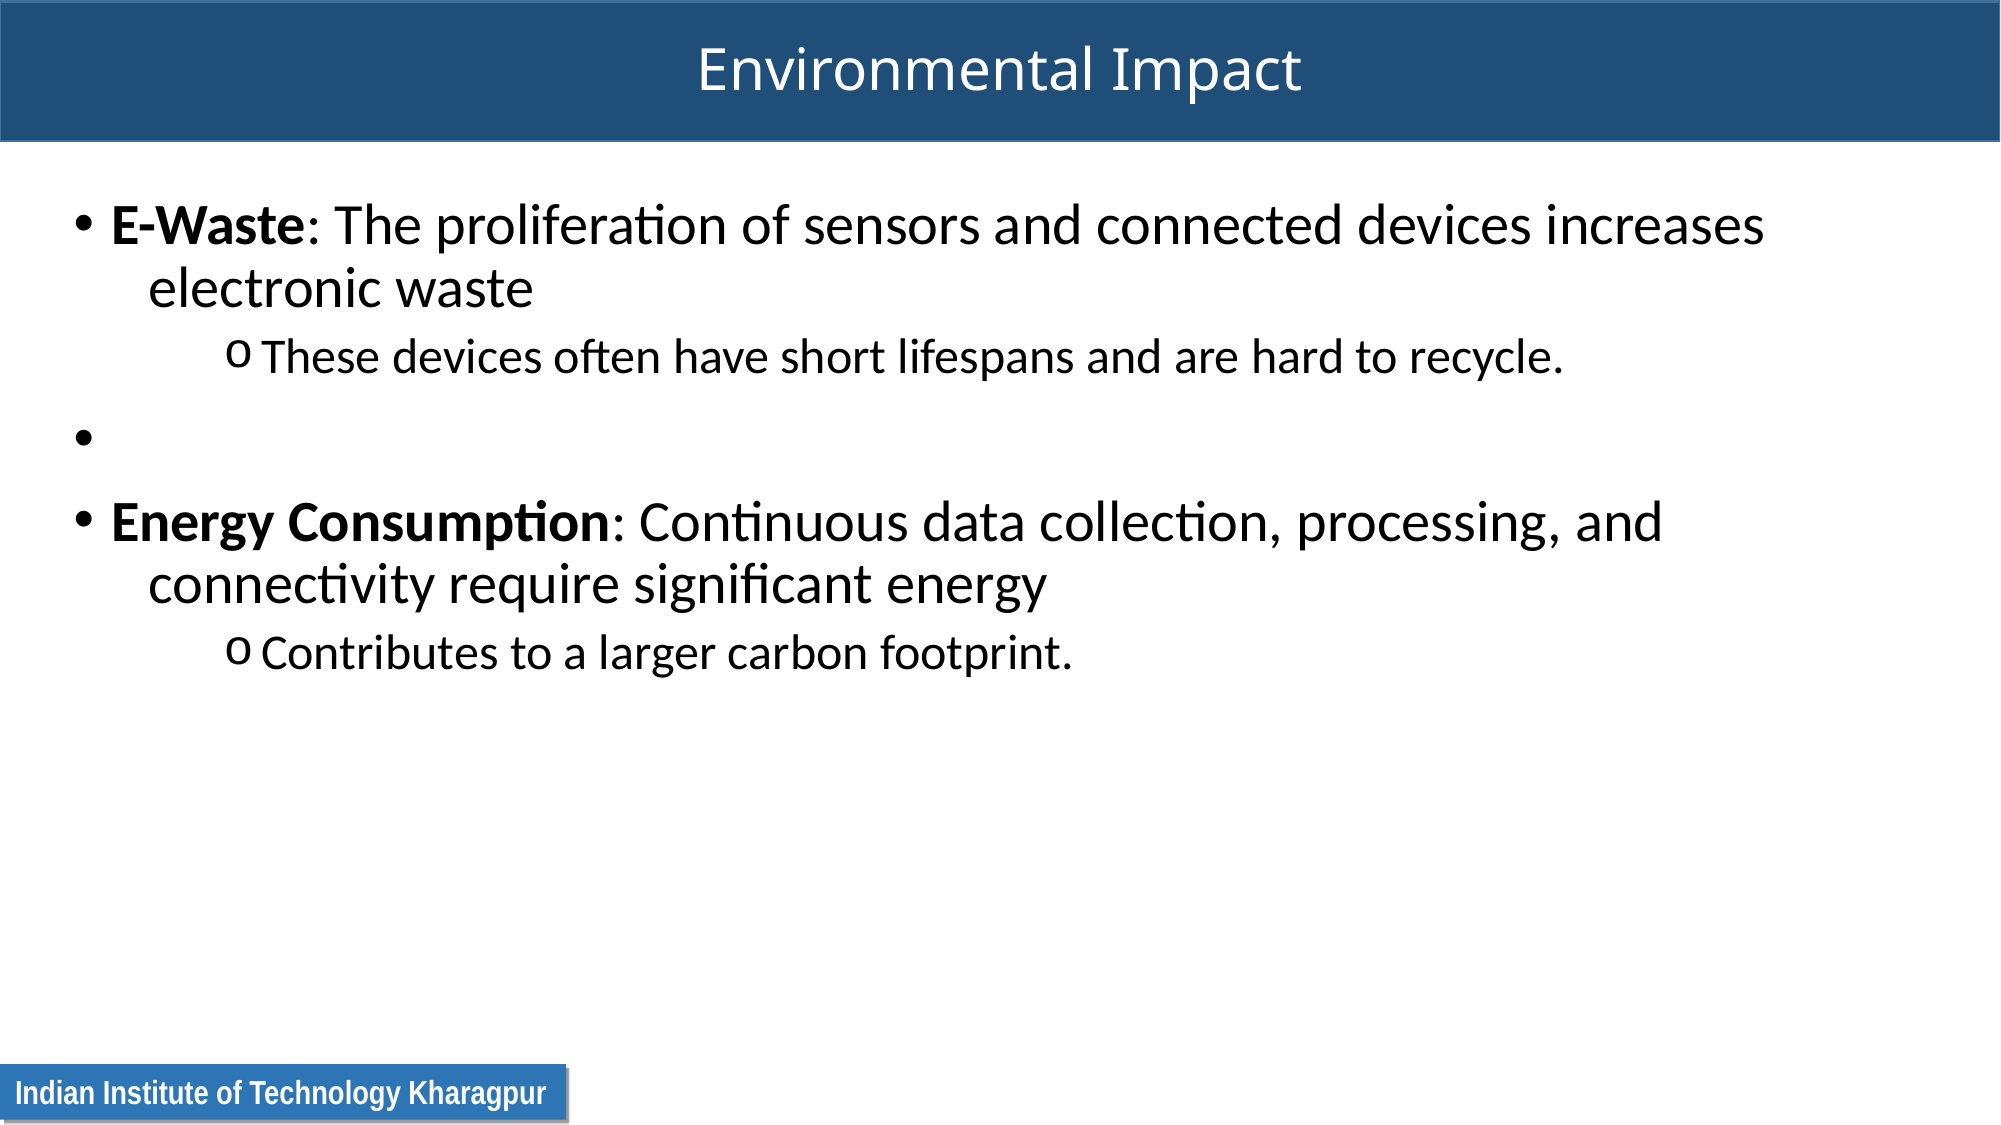

Environmental Impact
# E-Waste: The proliferation of sensors and connected devices increases electronic waste
These devices often have short lifespans and are hard to recycle.
Energy Consumption: Continuous data collection, processing, and connectivity require significant energy
Contributes to a larger carbon footprint.